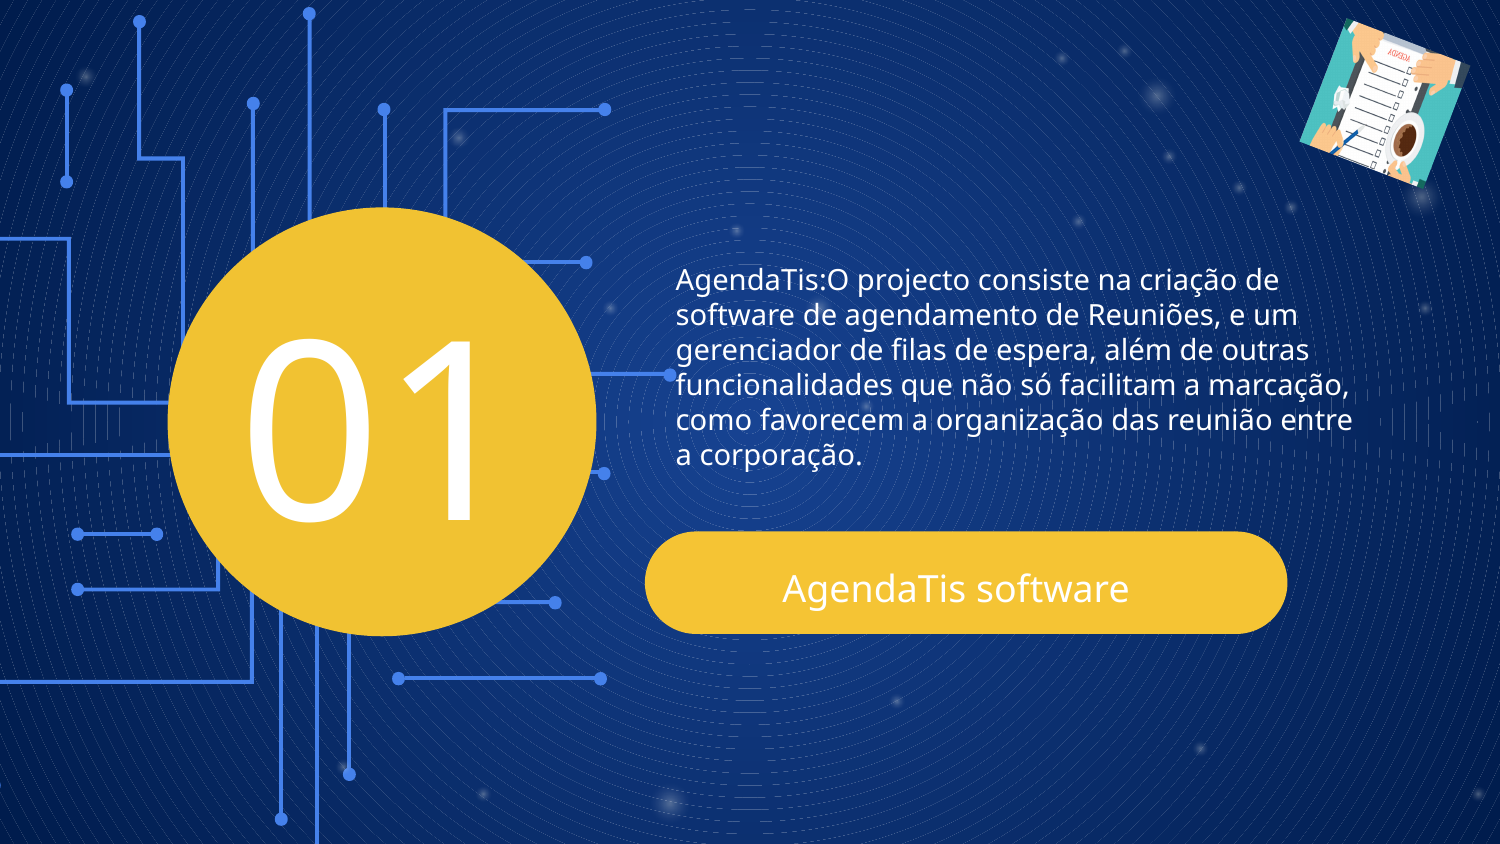

# AgendaTis:O projecto consiste na criação de software de agendamento de Reuniões, e um gerenciador de filas de espera, além de outras funcionalidades que não só facilitam a marcação, como favorecem a organização das reunião entre a corporação.
01
AgendaTis software